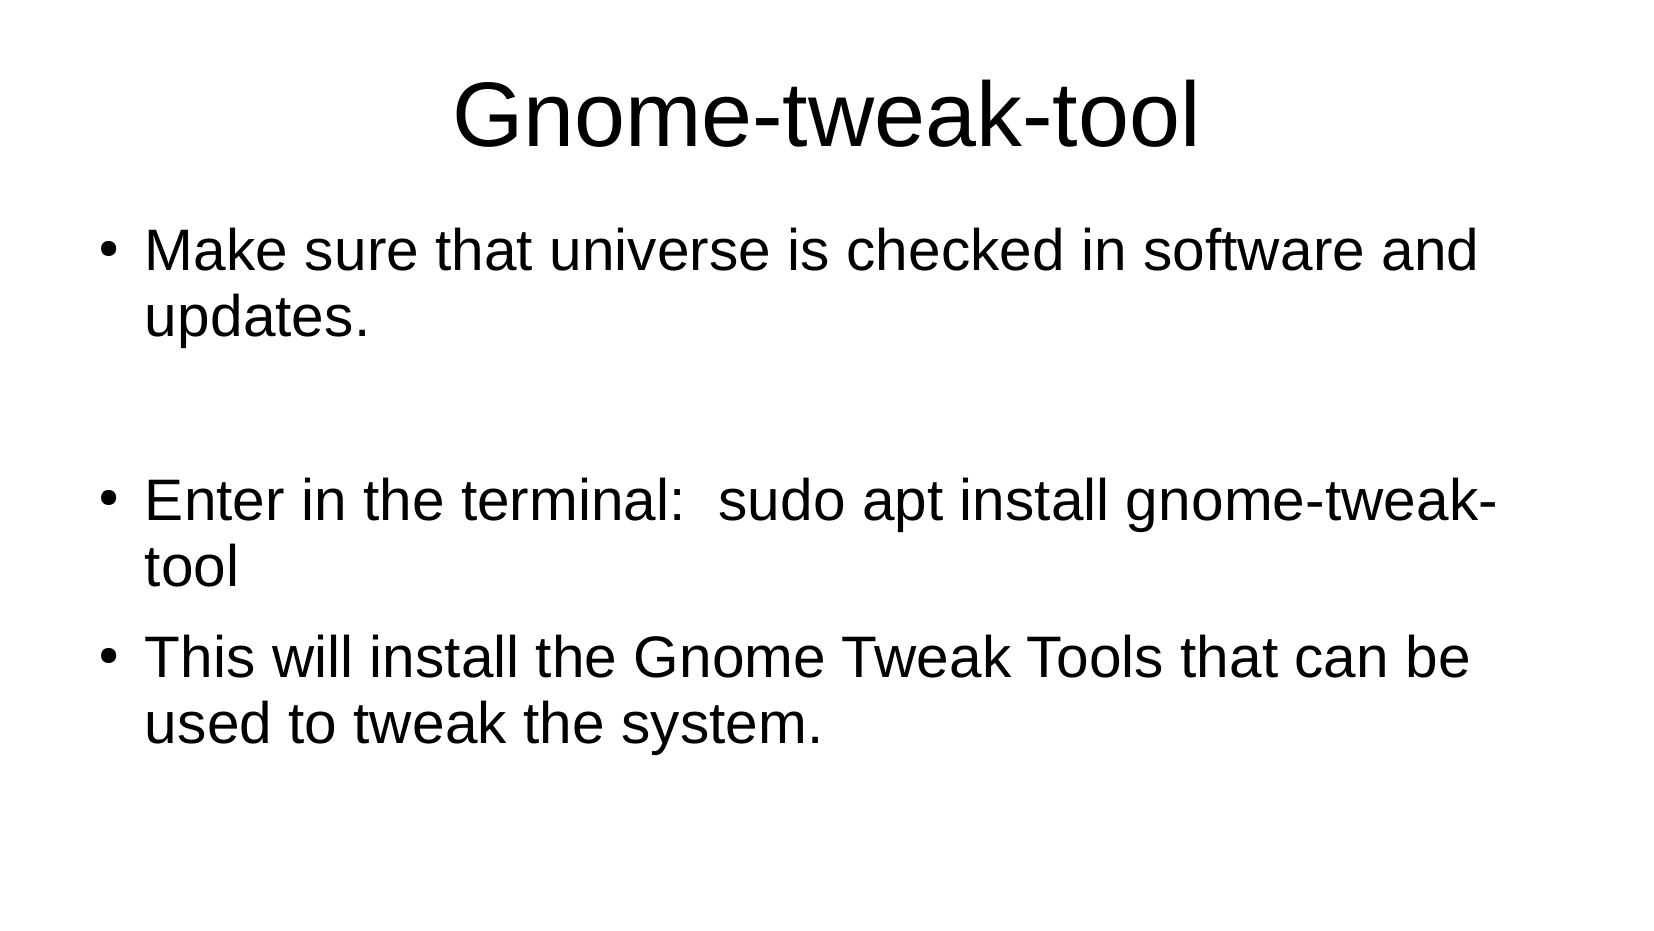

# Gnome-tweak-tool
Make sure that universe is checked in software and updates.
Enter in the terminal: sudo apt install gnome-tweak-tool
This will install the Gnome Tweak Tools that can be used to tweak the system.